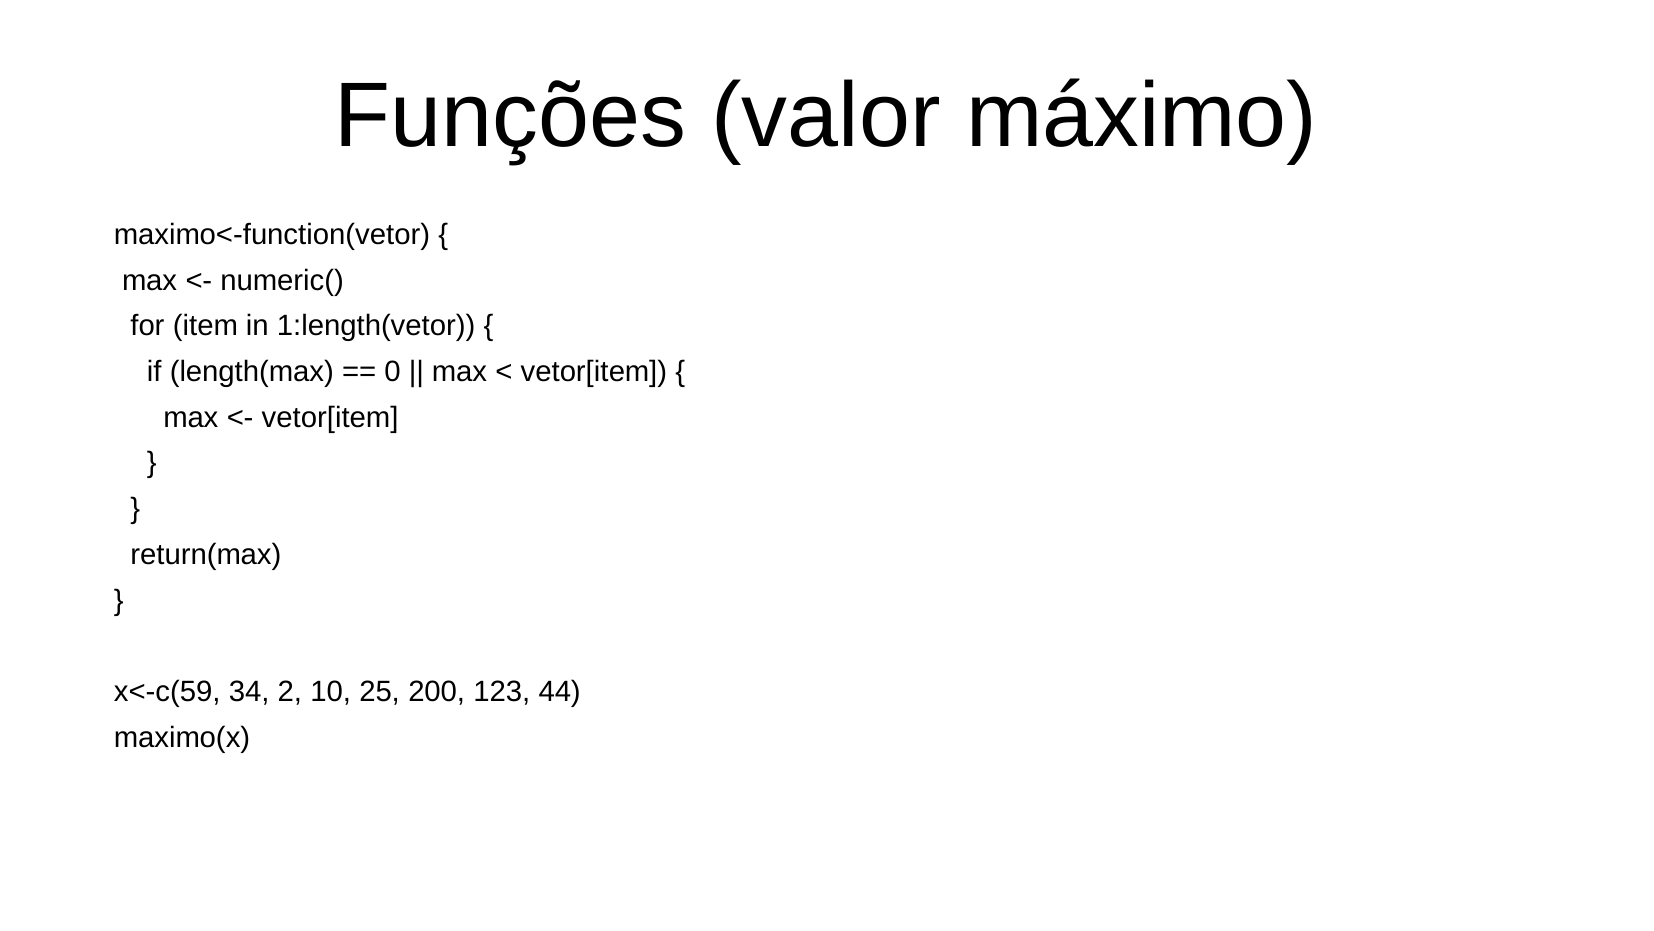

# Funções (valor máximo)
maximo<-function(vetor) {
 max <- numeric()
 for (item in 1:length(vetor)) {
 if (length(max) == 0 || max < vetor[item]) {
 max <- vetor[item]
 }
 }
 return(max)
}
x<-c(59, 34, 2, 10, 25, 200, 123, 44)
maximo(x)